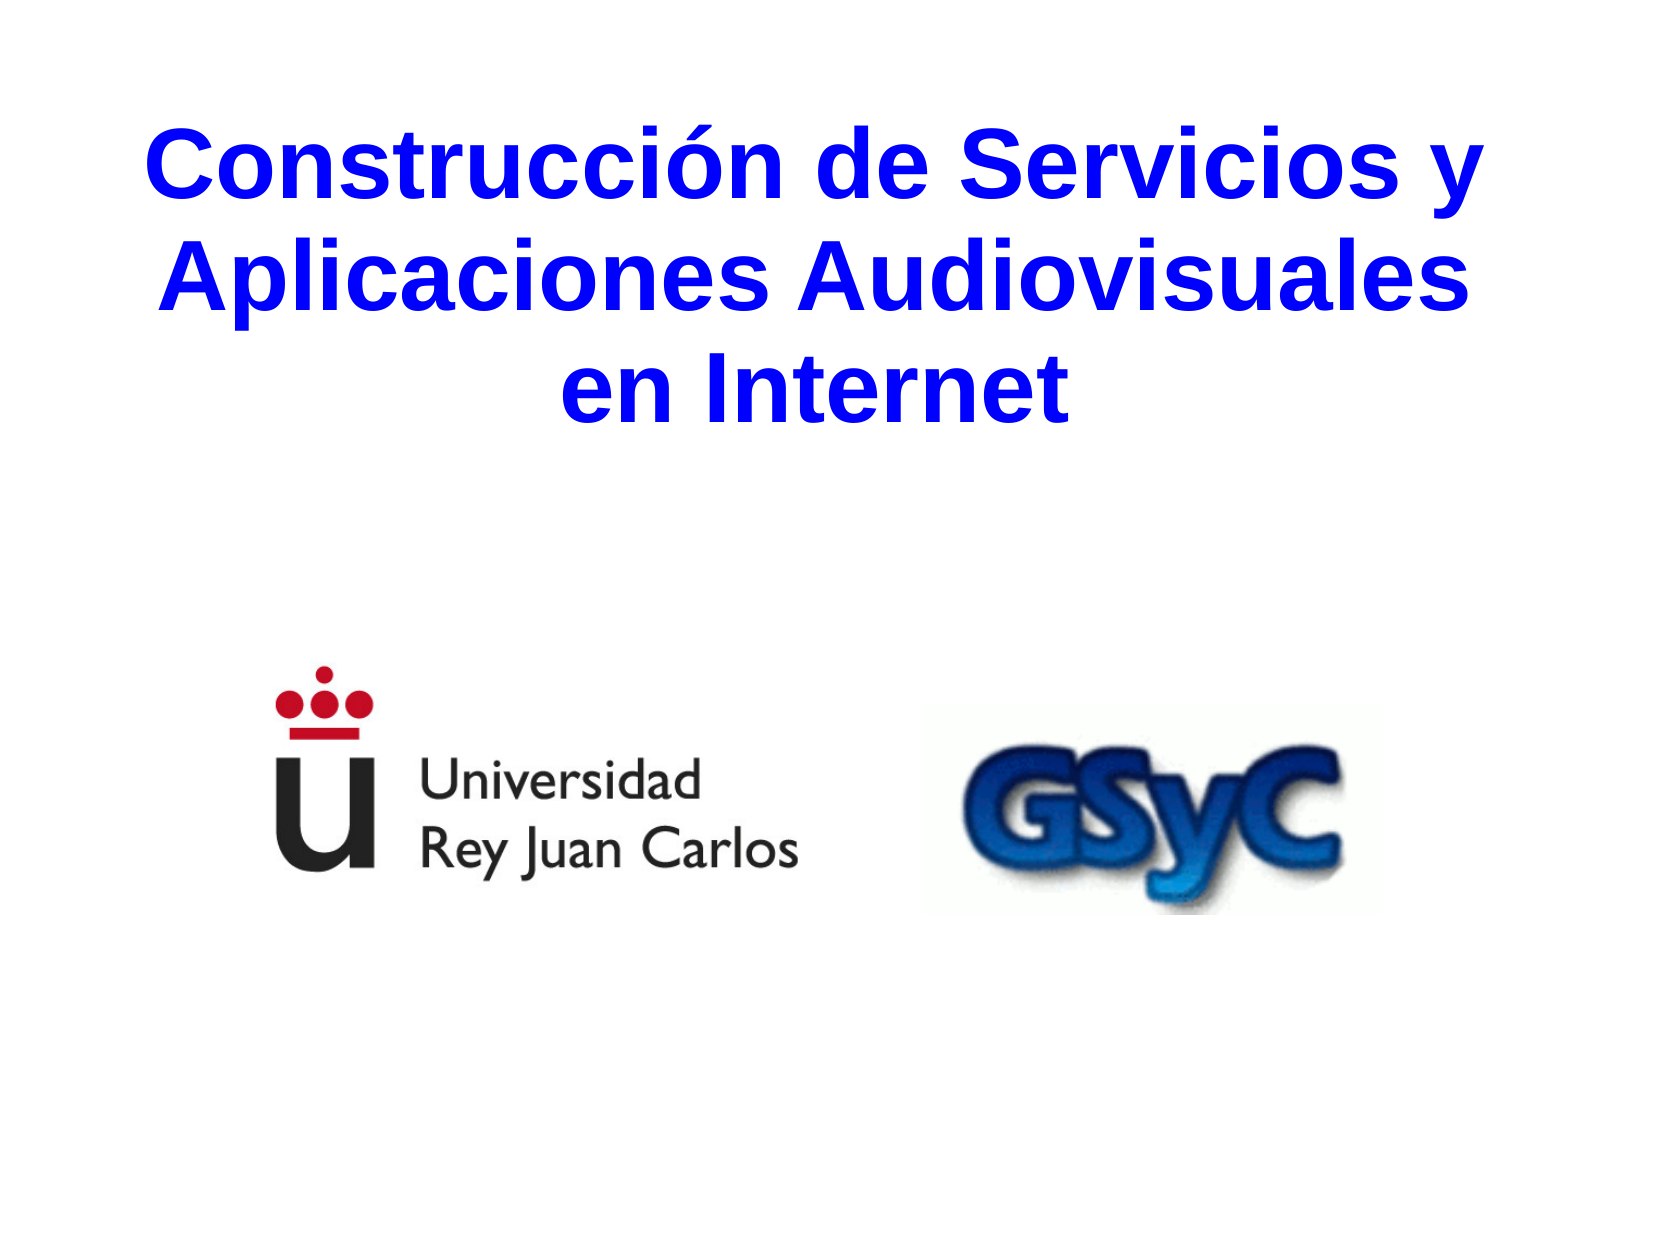

# Construcción de Servicios y Aplicaciones Audiovisuales en Internet